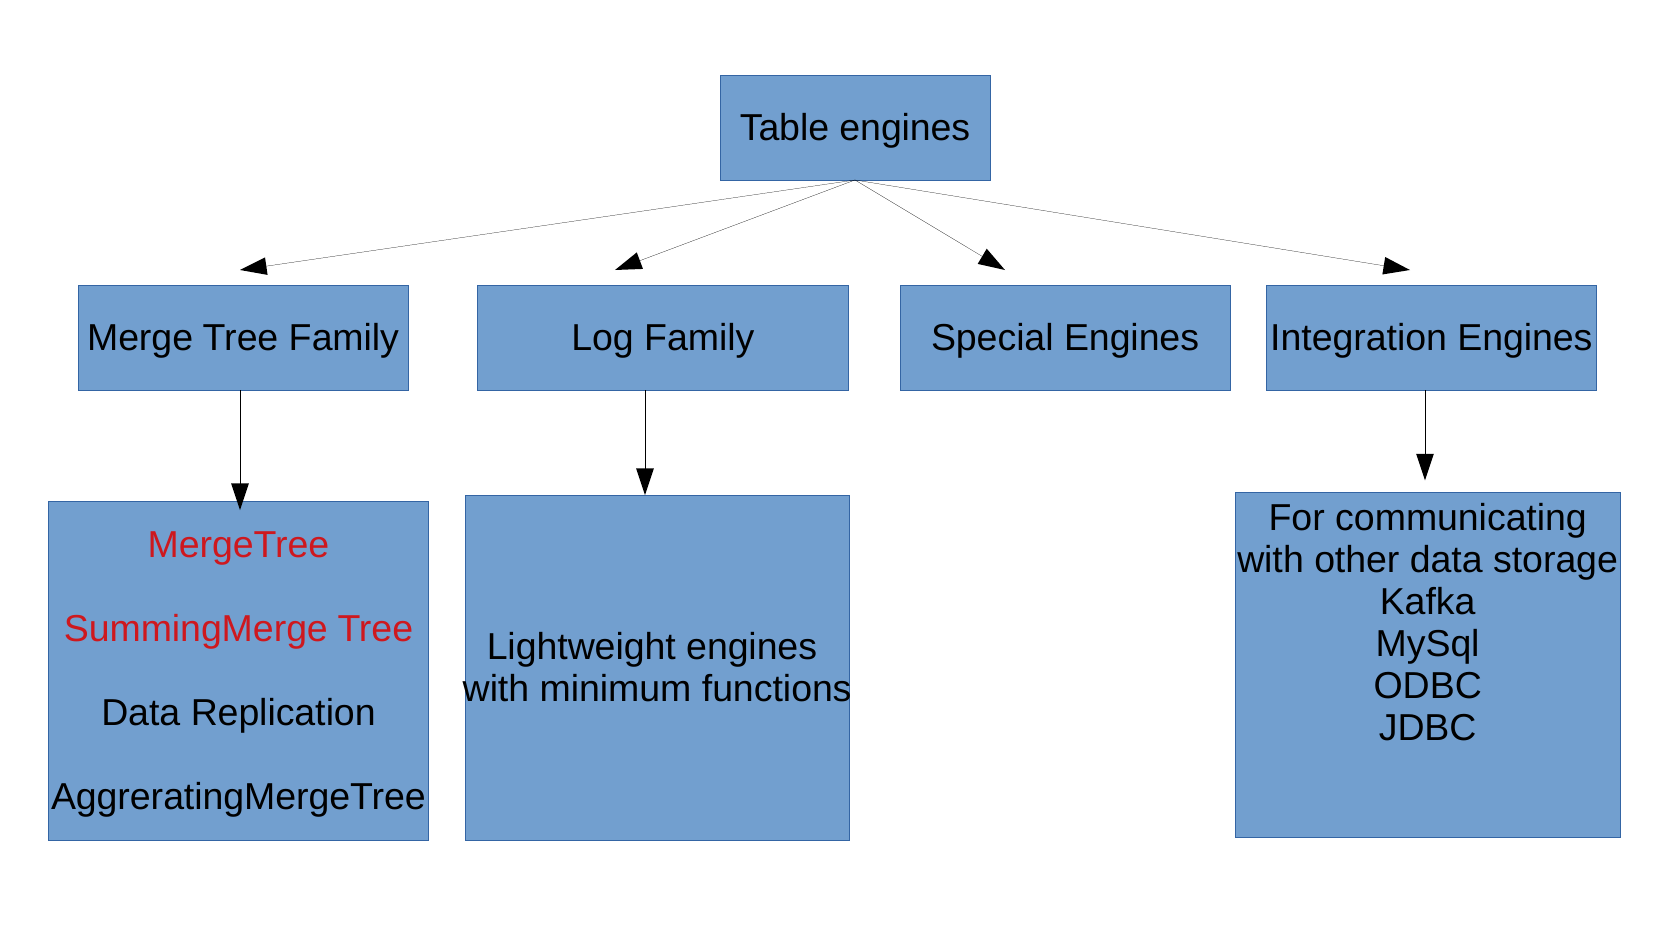

Table engines
Merge Tree Family
Log Family
Special Engines
Integration Engines
For communicating
with other data storage
Kafka
MySql
ODBC
JDBC
Lightweight engines
with minimum functions
MergeTree
SummingMerge Tree
Data Replication
AggreratingMergeTree